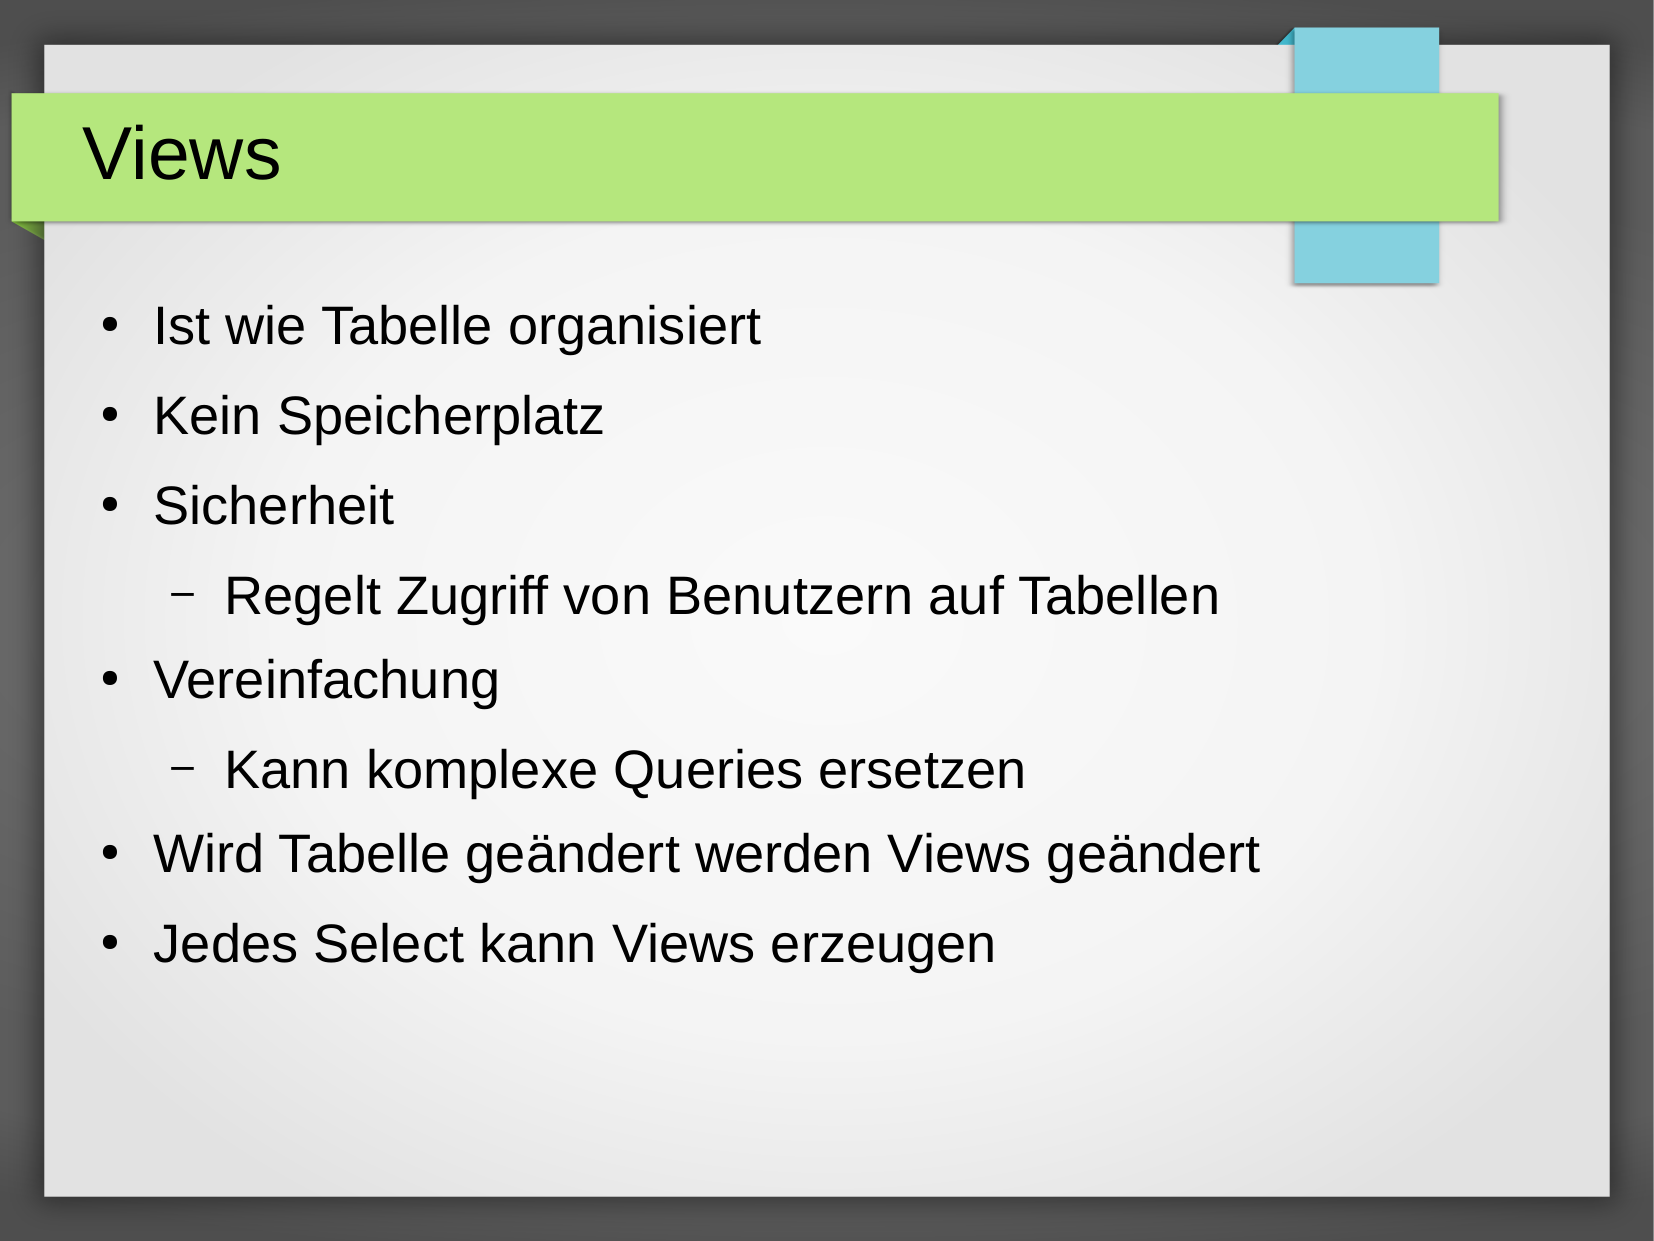

# Views
Ist wie Tabelle organisiert
Kein Speicherplatz
Sicherheit
Regelt Zugriff von Benutzern auf Tabellen
Vereinfachung
Kann komplexe Queries ersetzen
Wird Tabelle geändert werden Views geändert
Jedes Select kann Views erzeugen